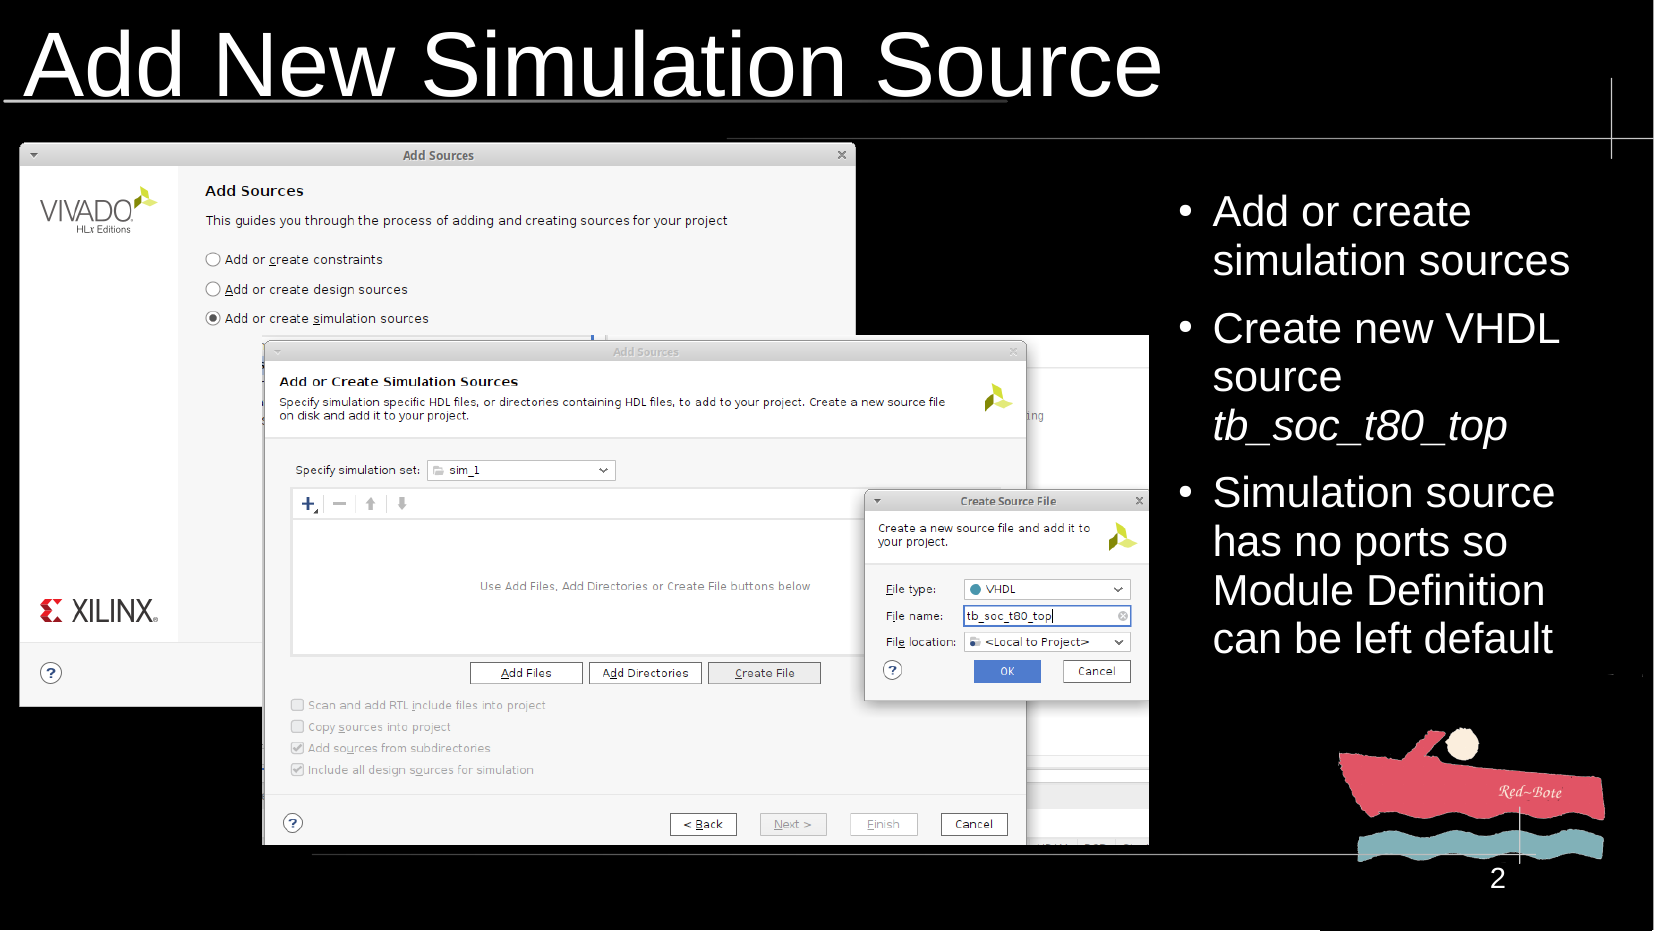

# Add New Simulation Source
Add or create simulation sources
Create new VHDL source tb_soc_t80_top
Simulation source has no ports so Module Definition can be left default
2